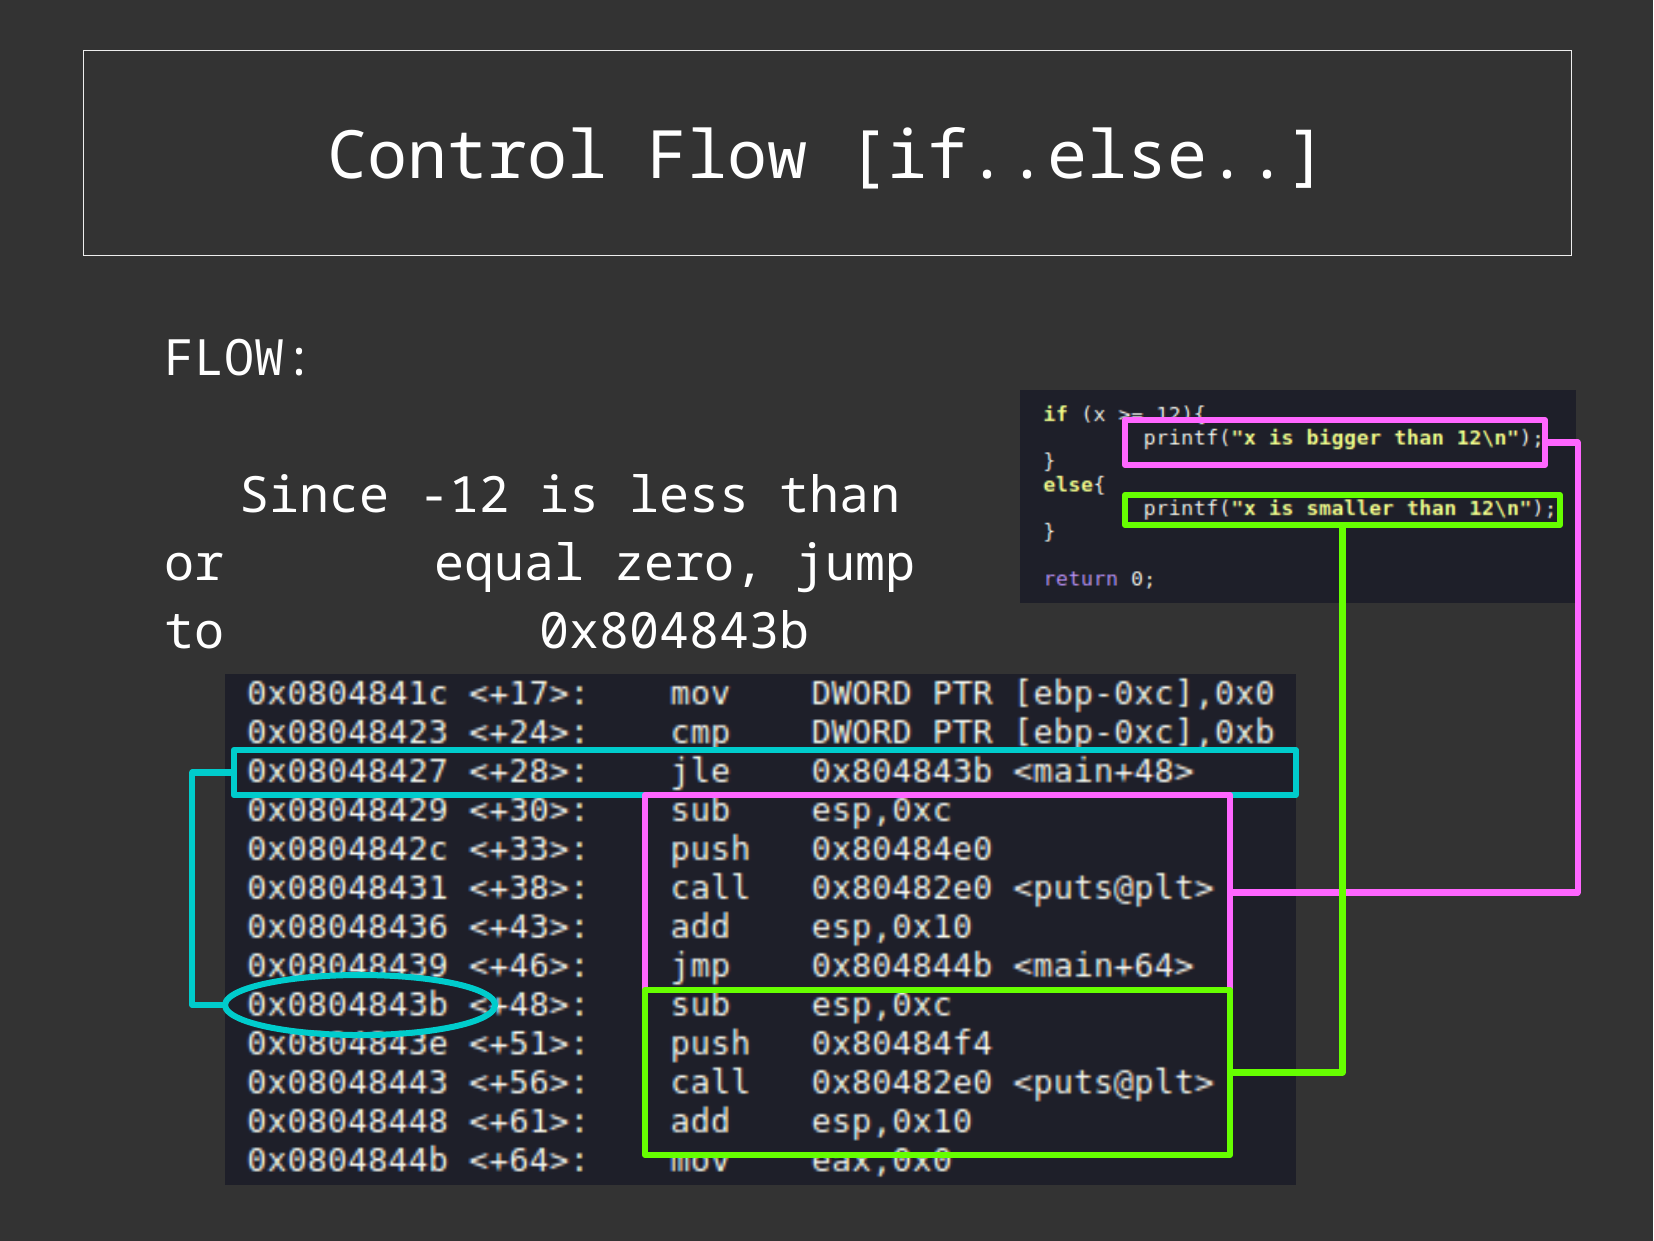

Control Flow [if..else..]
FLOW:
	Since -12 is less than or equal zero, jump to 	0x804843b